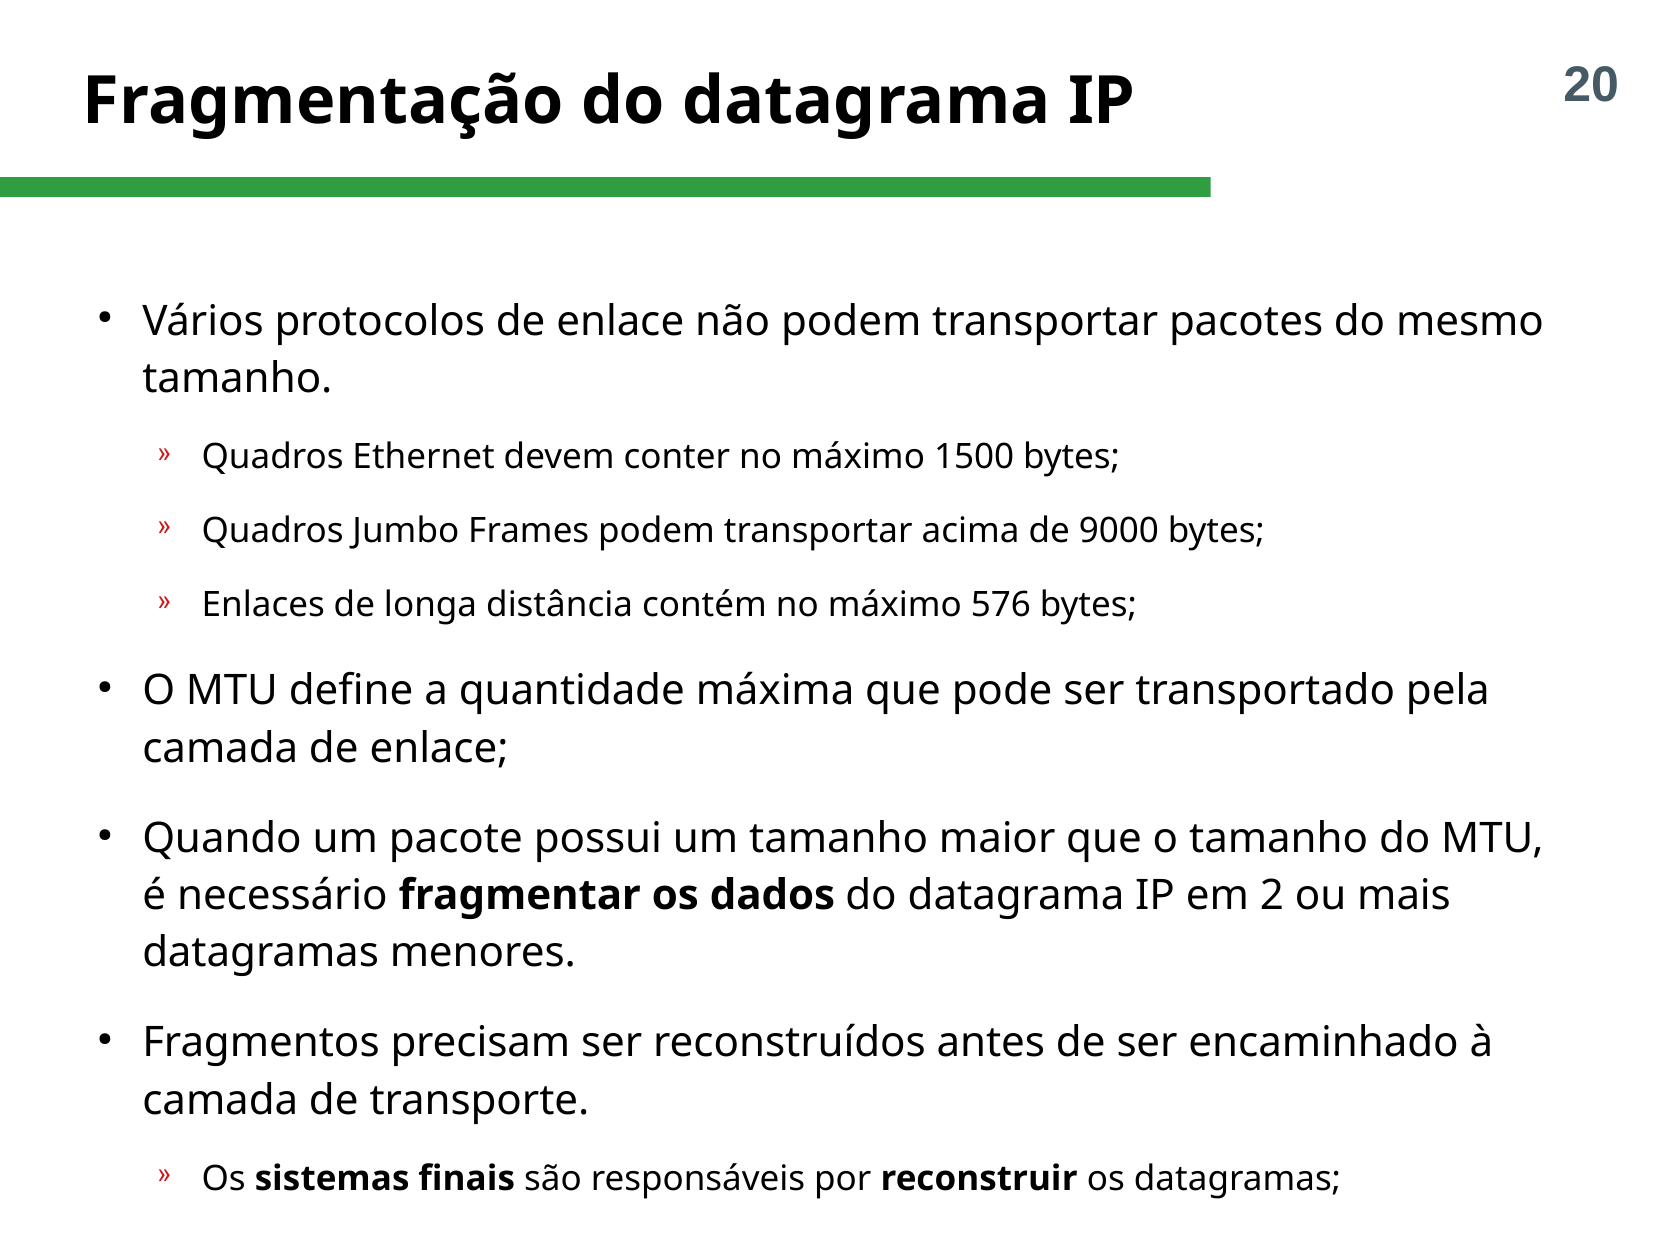

# Fragmentação do datagrama IP
Vários protocolos de enlace não podem transportar pacotes do mesmo tamanho.
Quadros Ethernet devem conter no máximo 1500 bytes;
Quadros Jumbo Frames podem transportar acima de 9000 bytes;
Enlaces de longa distância contém no máximo 576 bytes;
O MTU define a quantidade máxima que pode ser transportado pela camada de enlace;
Quando um pacote possui um tamanho maior que o tamanho do MTU, é necessário fragmentar os dados do datagrama IP em 2 ou mais datagramas menores.
Fragmentos precisam ser reconstruídos antes de ser encaminhado à camada de transporte.
Os sistemas finais são responsáveis por reconstruir os datagramas;